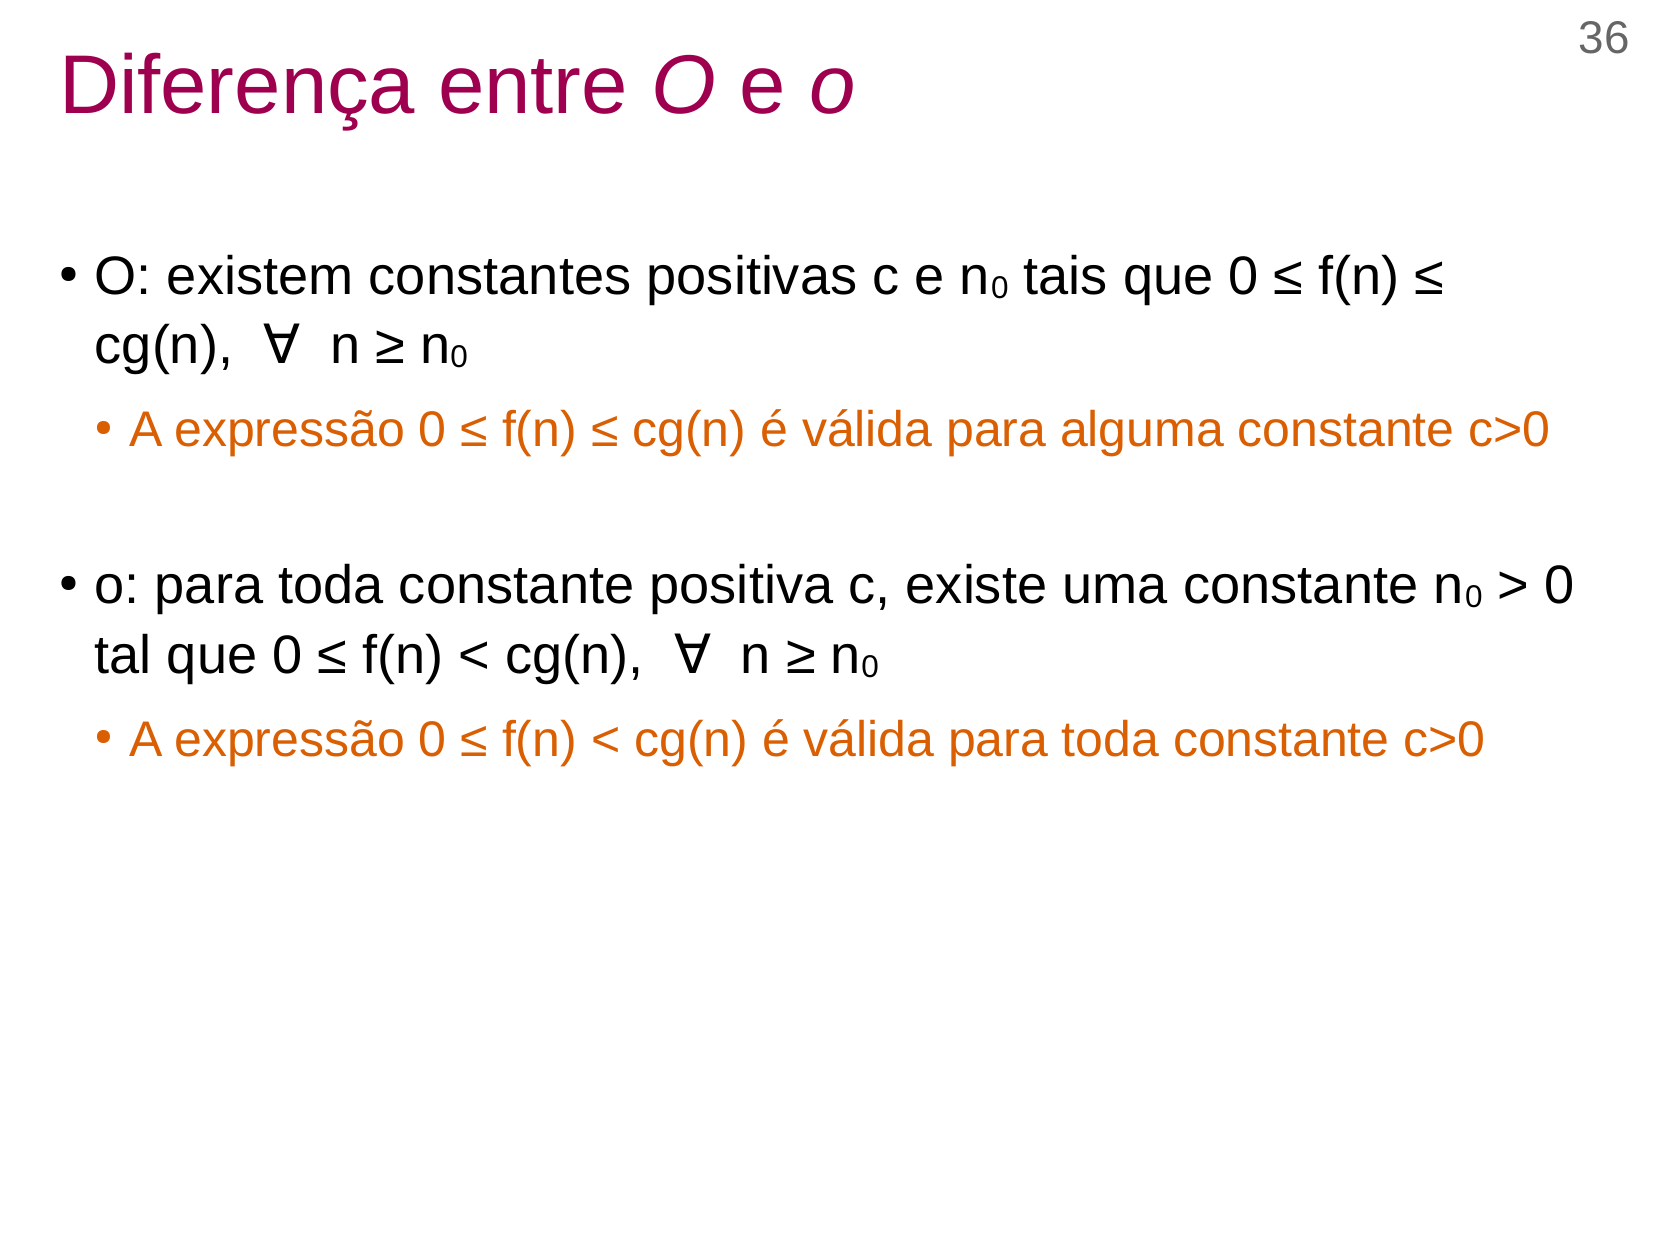

36
# Diferença entre O e o
O: existem constantes positivas c e n0 tais que 0 ≤ f(n) ≤ cg(n), ∀ n ≥ n0
A expressão 0 ≤ f(n) ≤ cg(n) é válida para alguma constante c>0
o: para toda constante positiva c, existe uma constante n0 > 0 tal que 0 ≤ f(n) < cg(n), ∀ n ≥ n0
A expressão 0 ≤ f(n) < cg(n) é válida para toda constante c>0